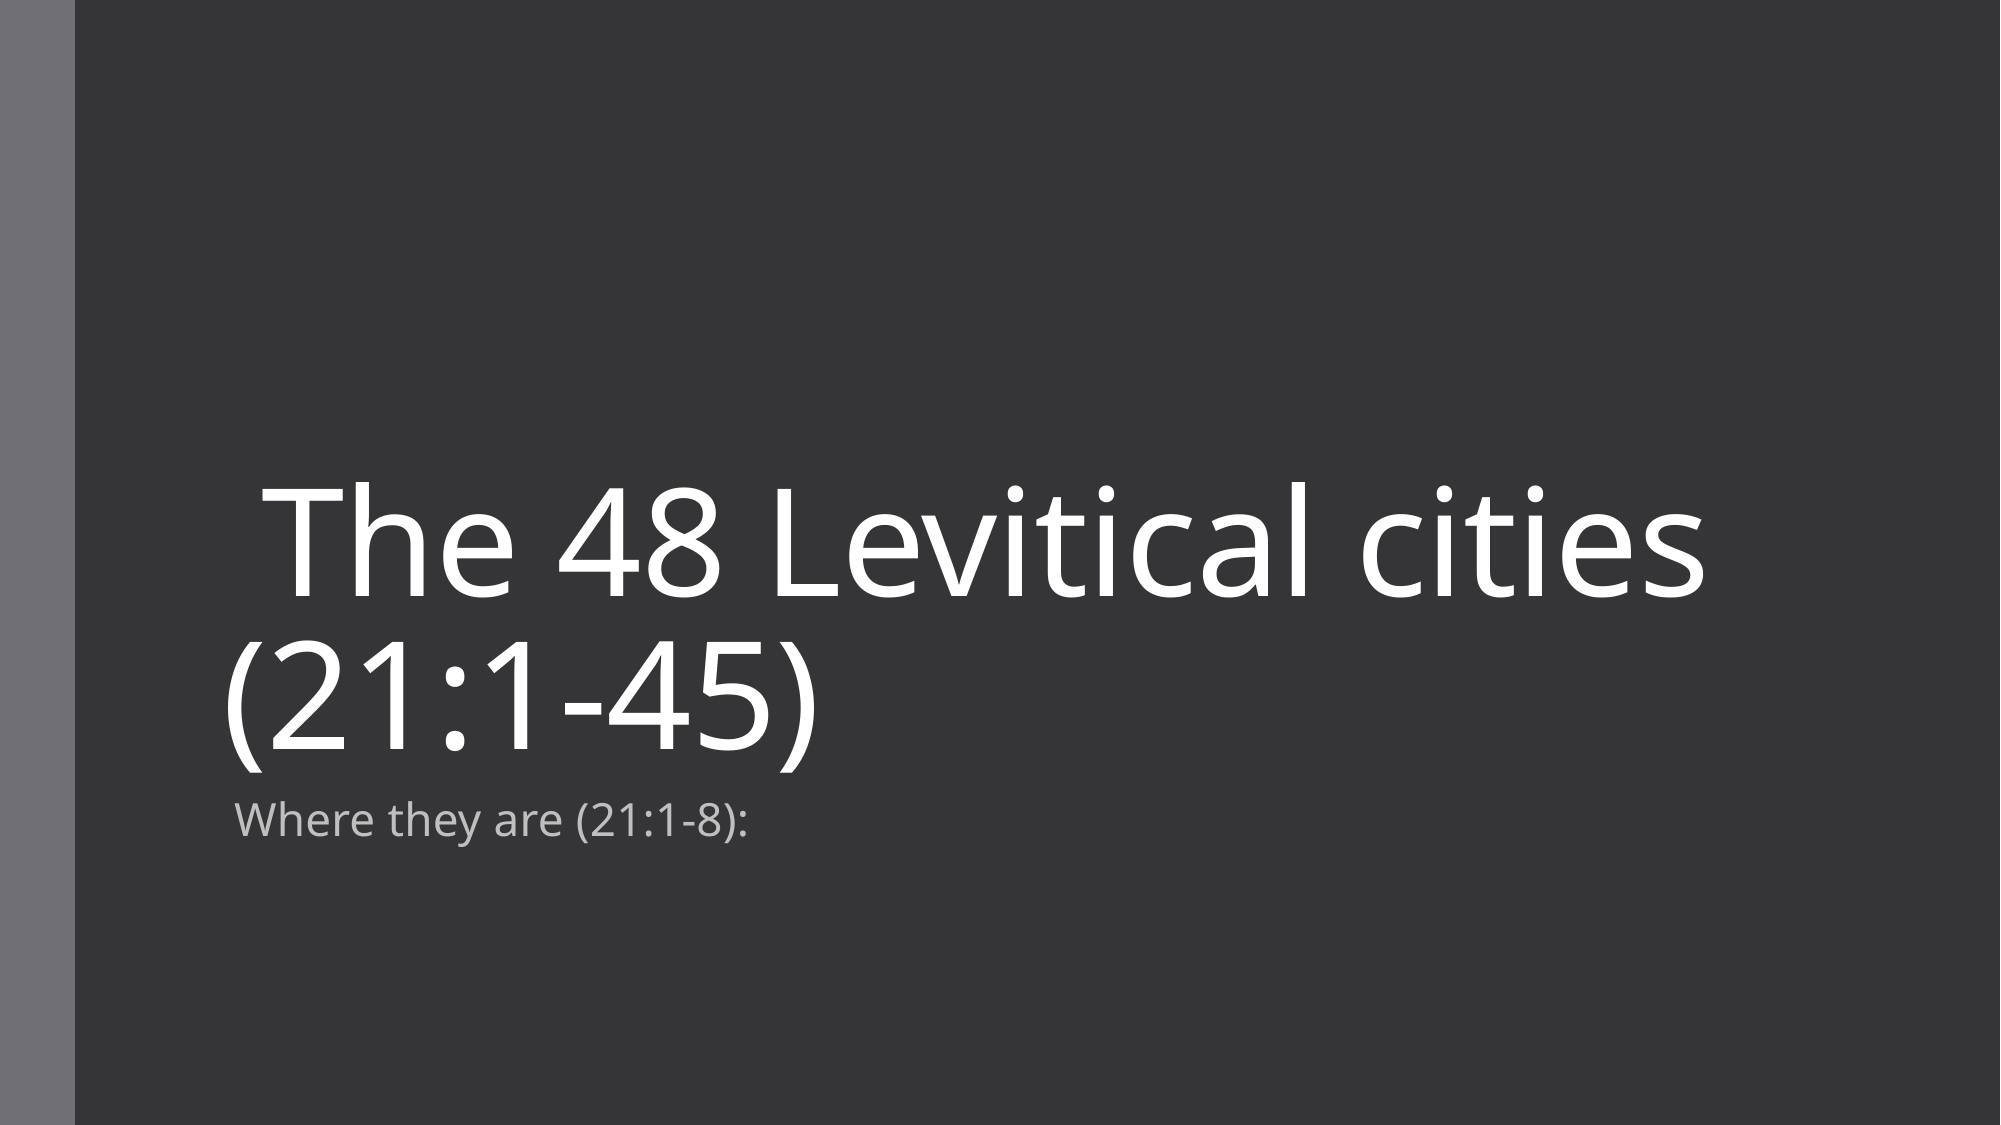

# The 48 Levitical cities (21:1-45)
 Where they are (21:1-8):